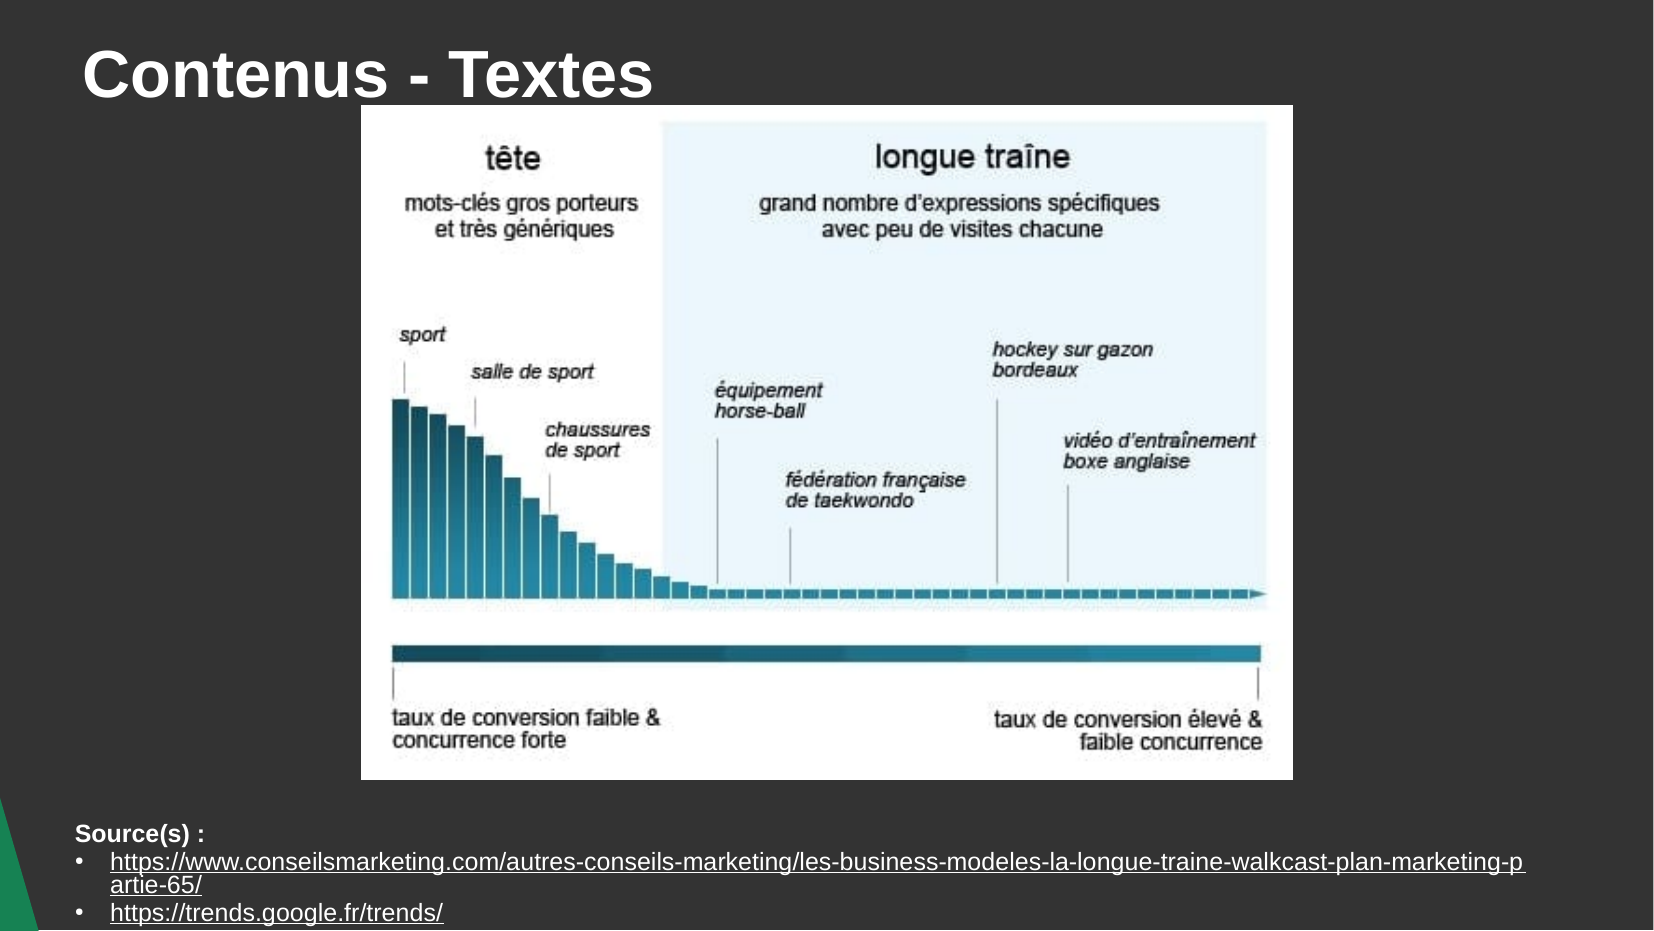

# Contenus - Textes
Source(s) :
https://www.conseilsmarketing.com/autres-conseils-marketing/les-business-modeles-la-longue-traine-walkcast-plan-marketing-partie-65/
https://trends.google.fr/trends/